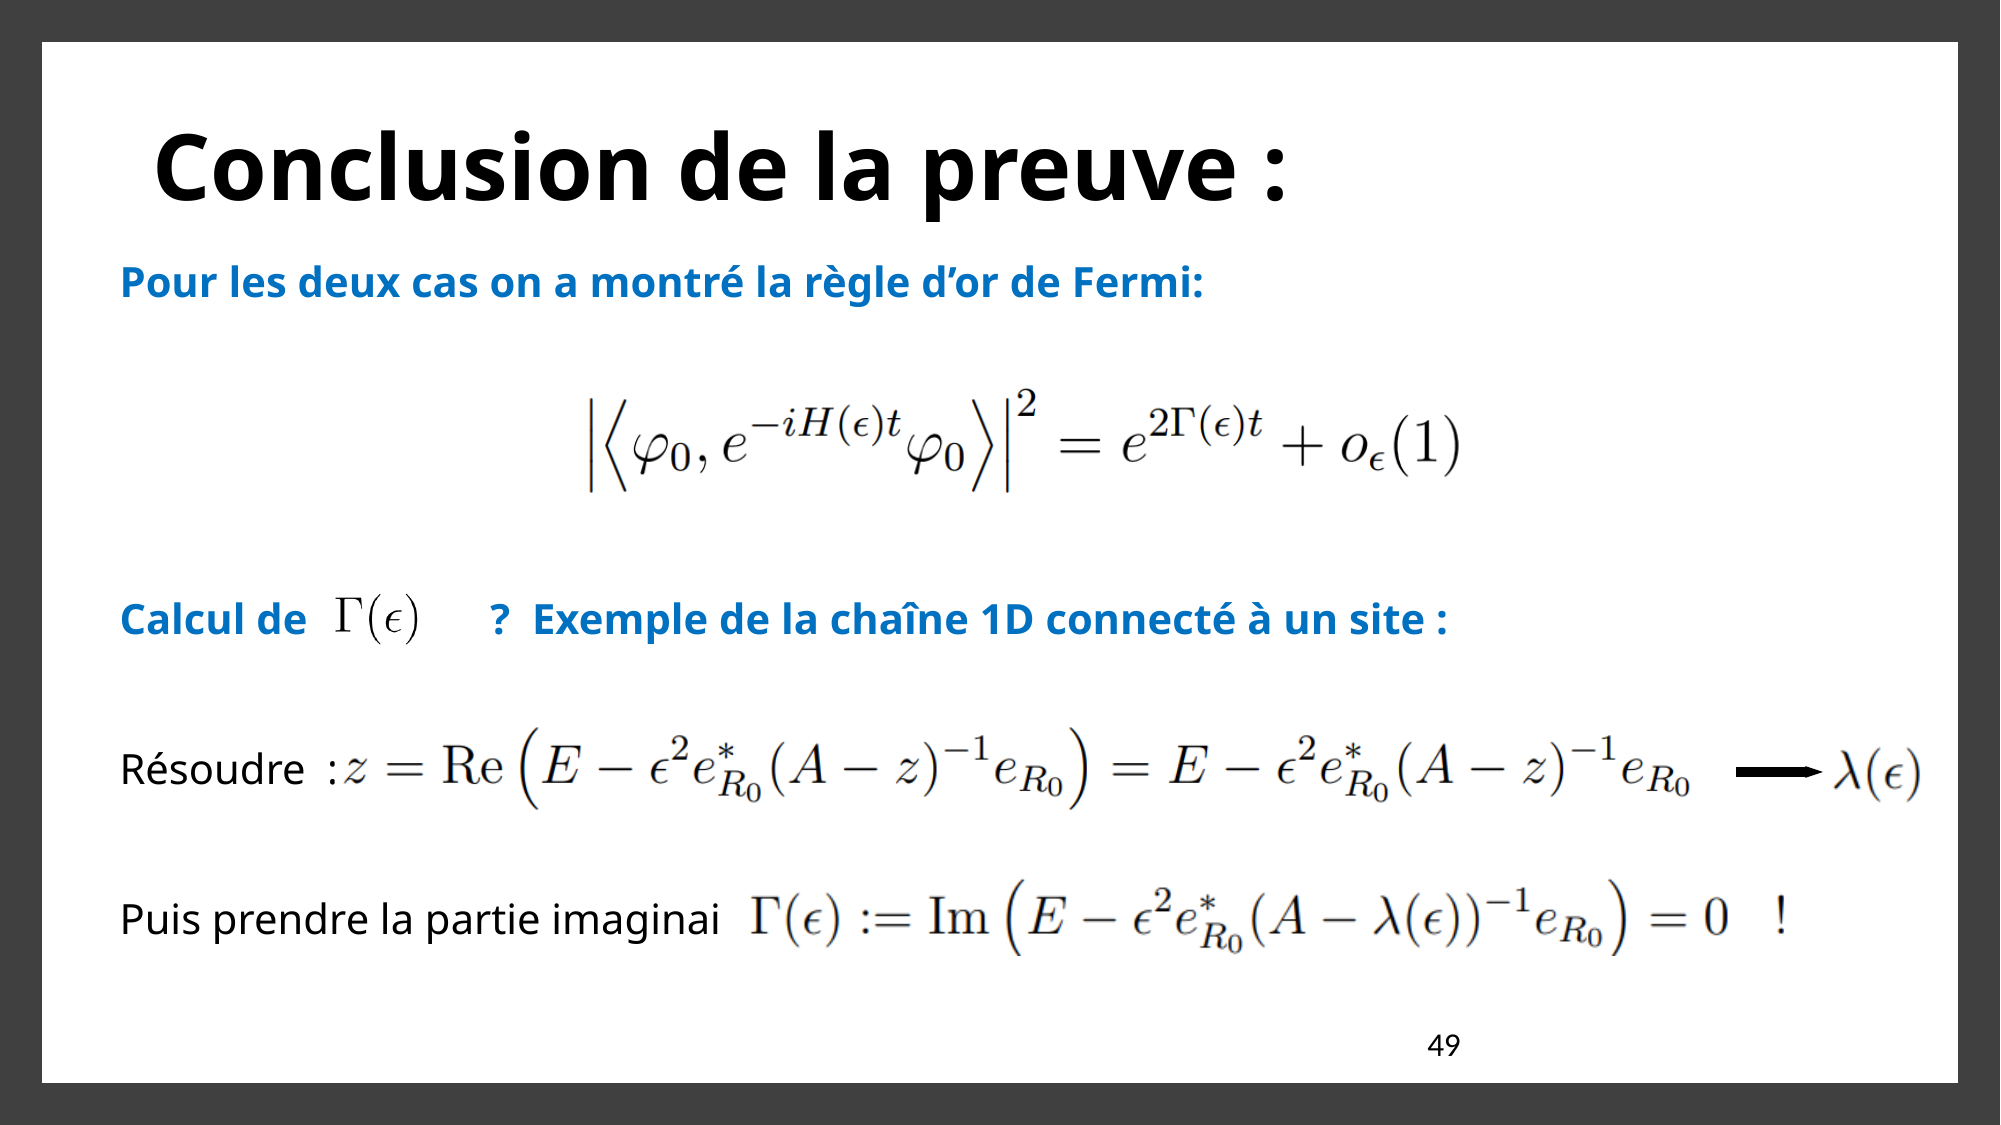

# Conclusion de la preuve :
Pour les deux cas on a montré la règle d’or de Fermi:
Calcul de ? Exemple de la chaîne 1D connecté à un site :
Résoudre :
Puis prendre la partie imaginaire :